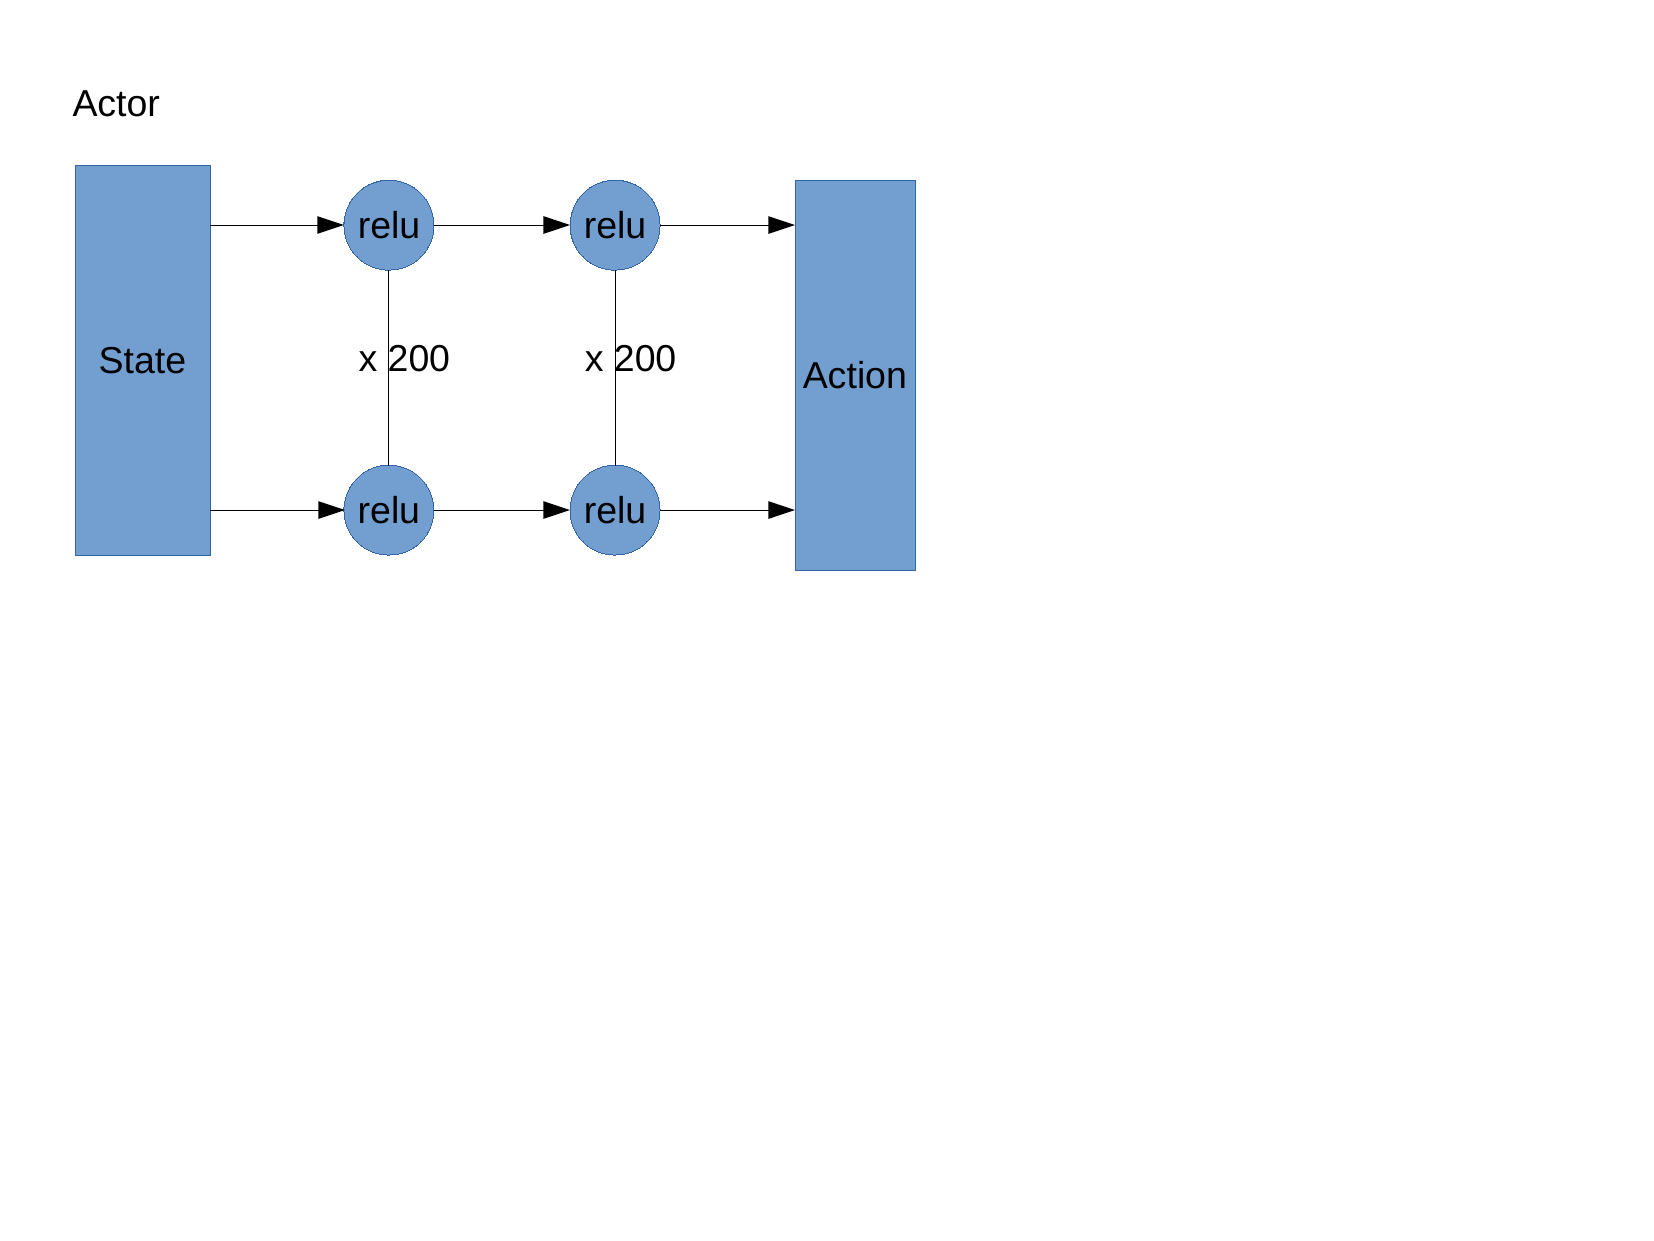

Actor
State
Action
relu
relu
x 200
x 200
relu
relu